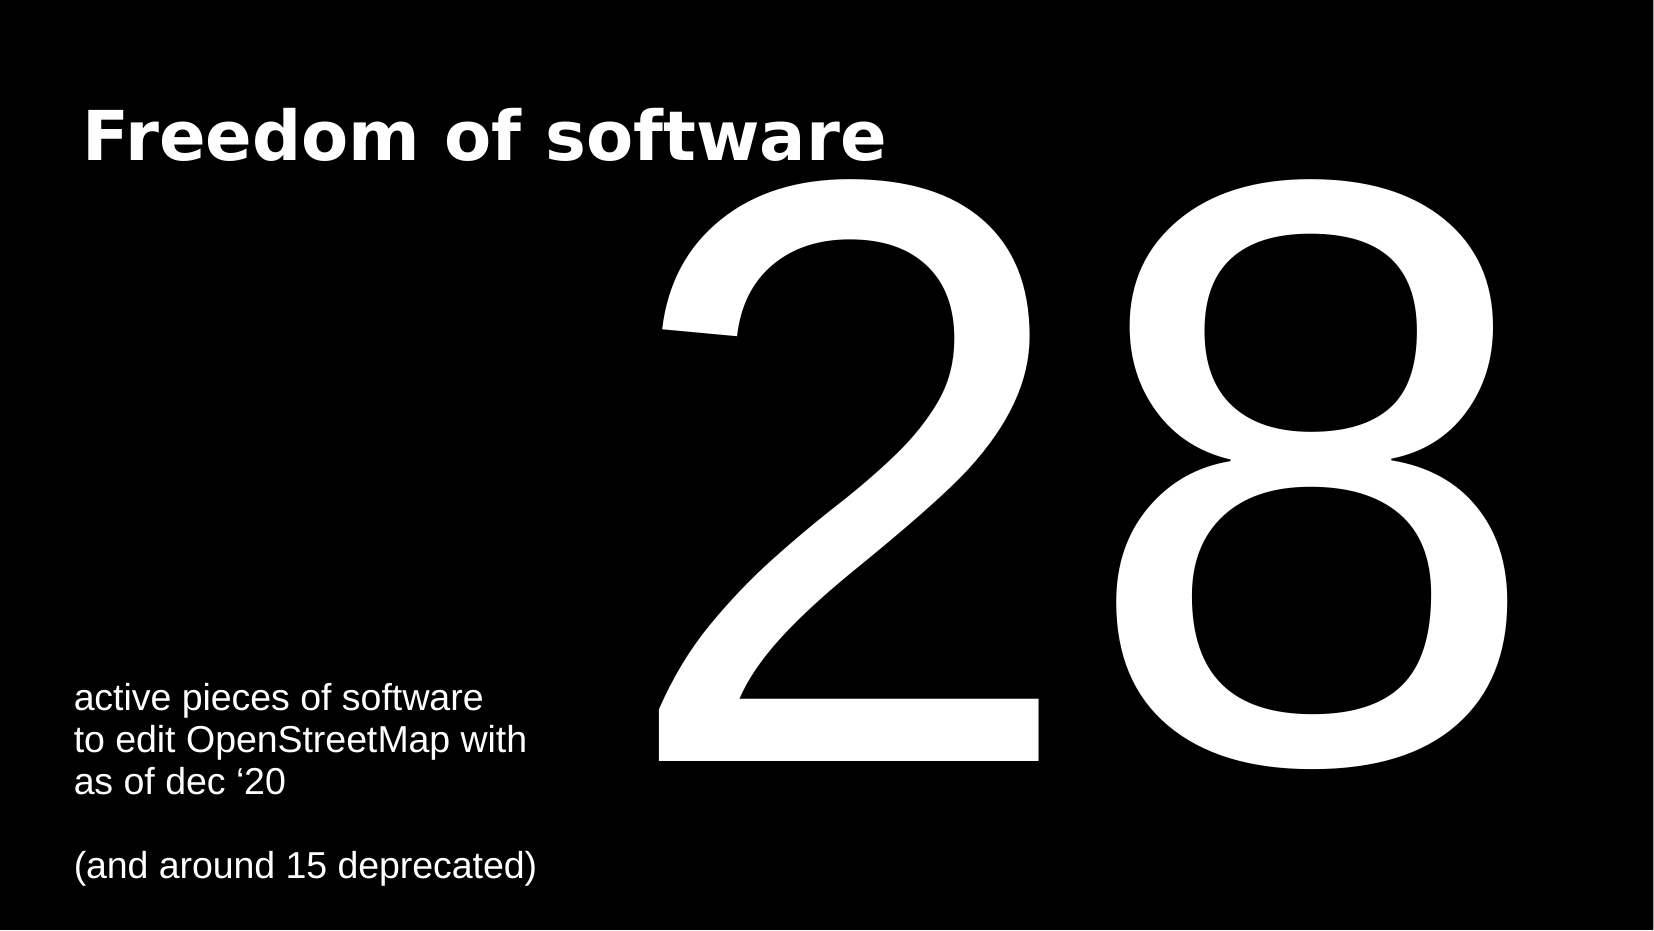

28
# Freedom of software
active pieces of software
to edit OpenStreetMap with
as of dec ‘20
(and around 15 deprecated)